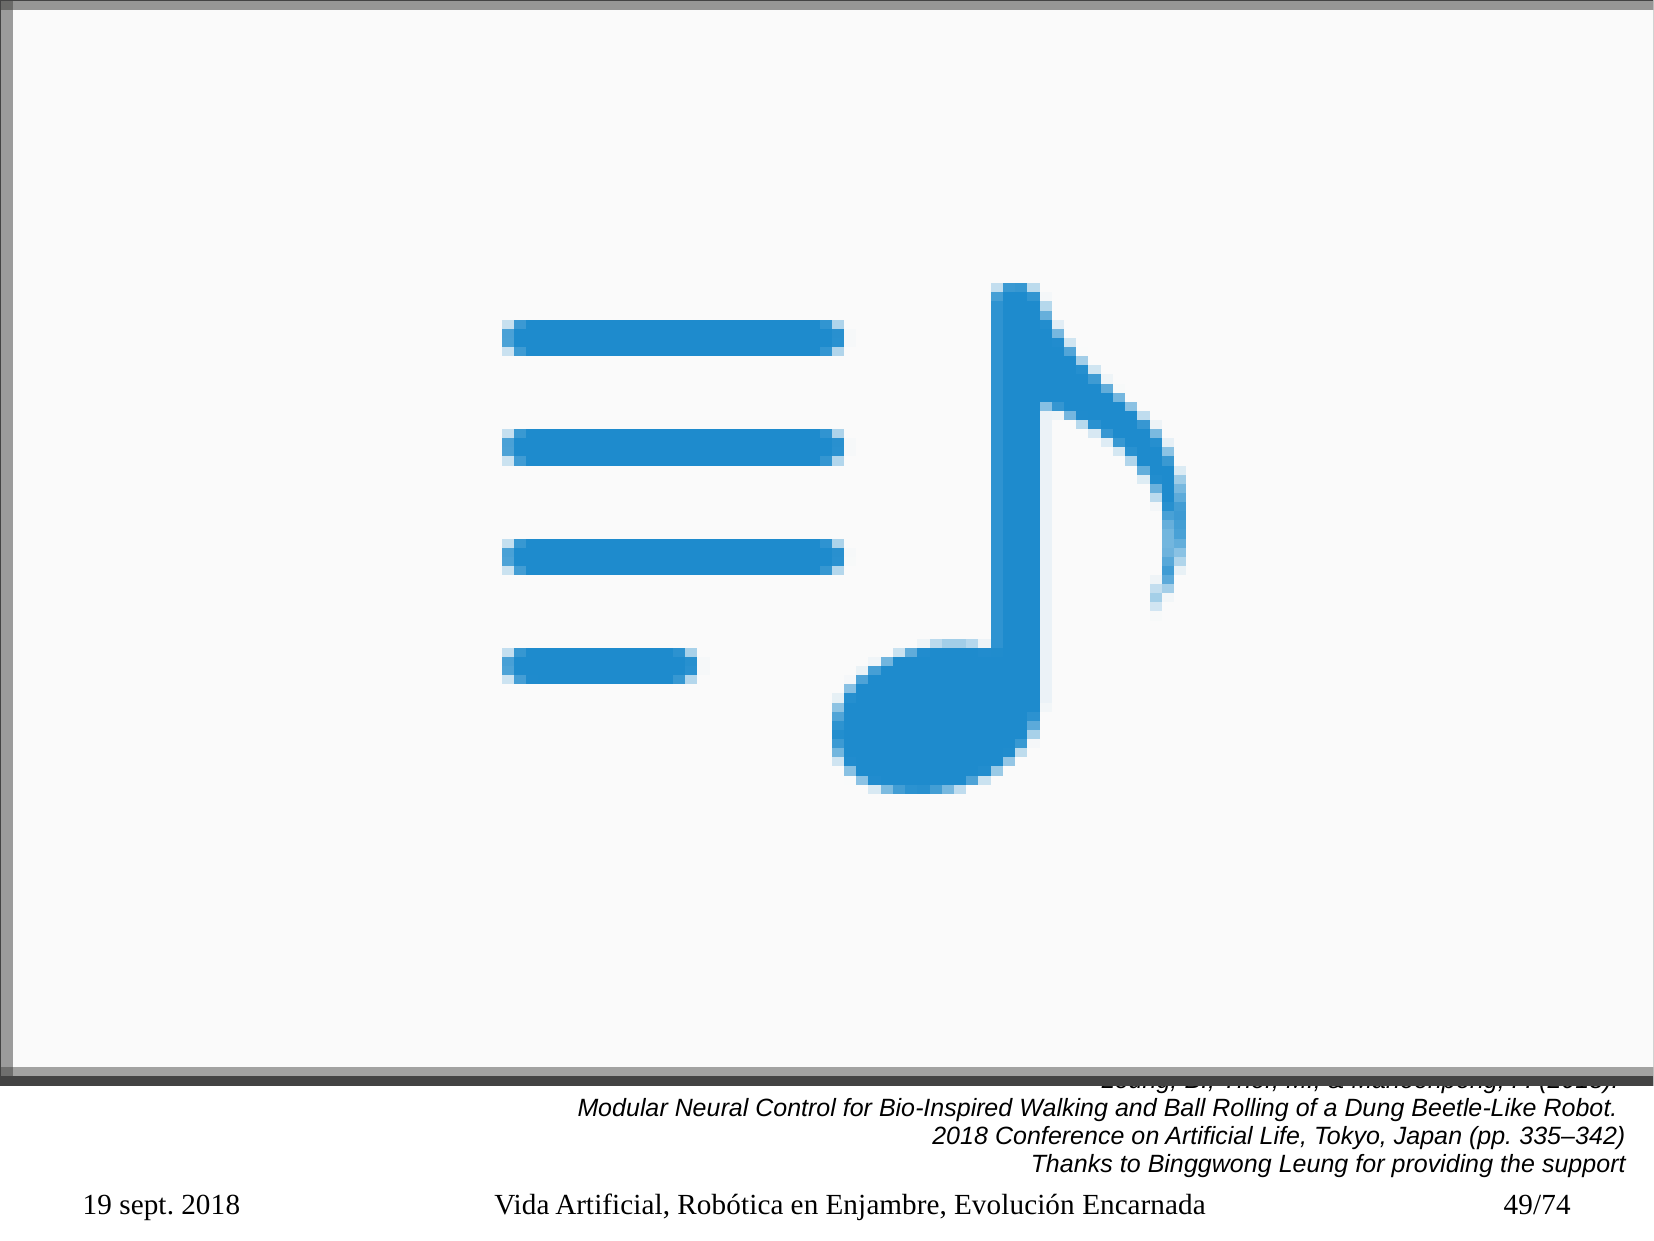

Leung, B., Thor, M., & Manoonpong, P. (2018).
Modular Neural Control for Bio-Inspired Walking and Ball Rolling of a Dung Beetle-Like Robot.
2018 Conference on Artificial Life, Tokyo, Japan (pp. 335–342)
Thanks to Binggwong Leung for providing the support
19 sept. 2018
Vida Artificial, Robótica en Enjambre, Evolución Encarnada
49